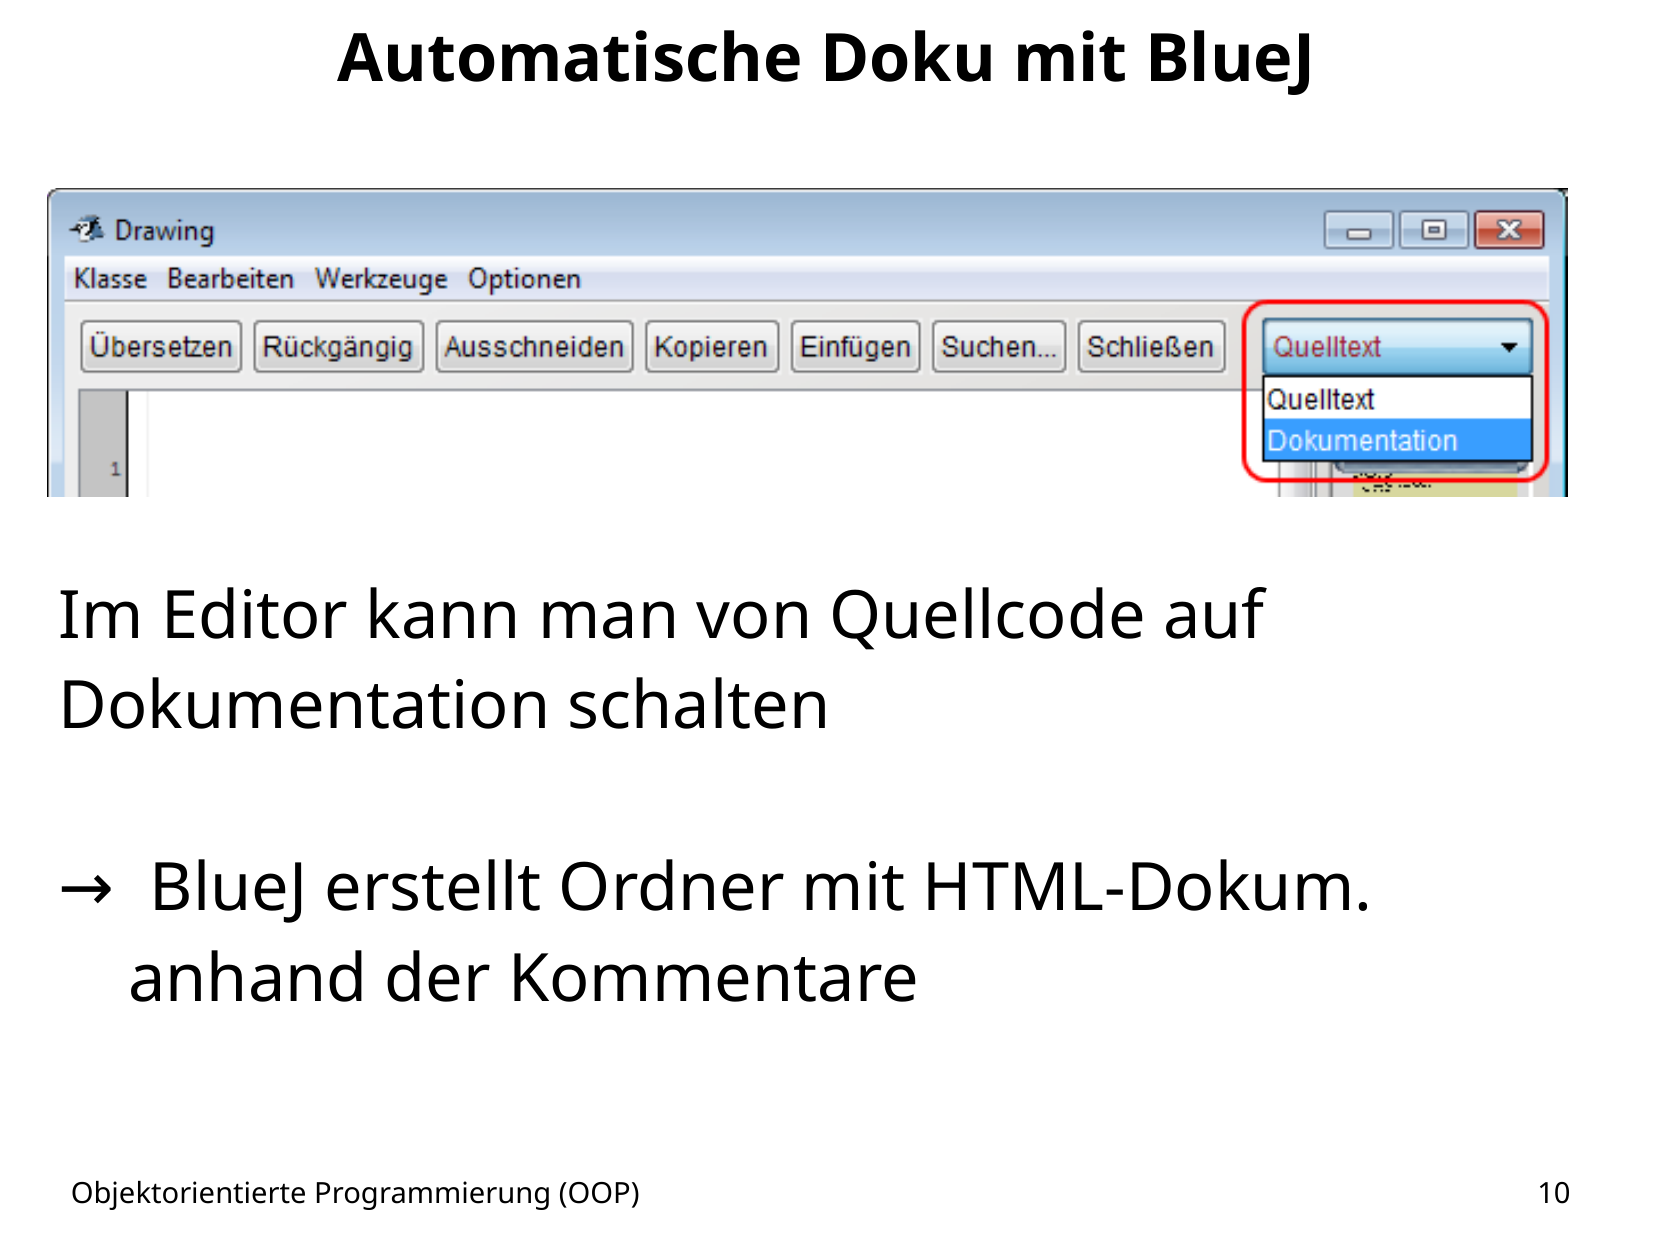

# Automatische Doku mit BlueJ
Im Editor kann man von Quellcode auf
Dokumentation schalten
→ BlueJ erstellt Ordner mit HTML-Dokum.
 anhand der Kommentare
Objektorientierte Programmierung (OOP)
10